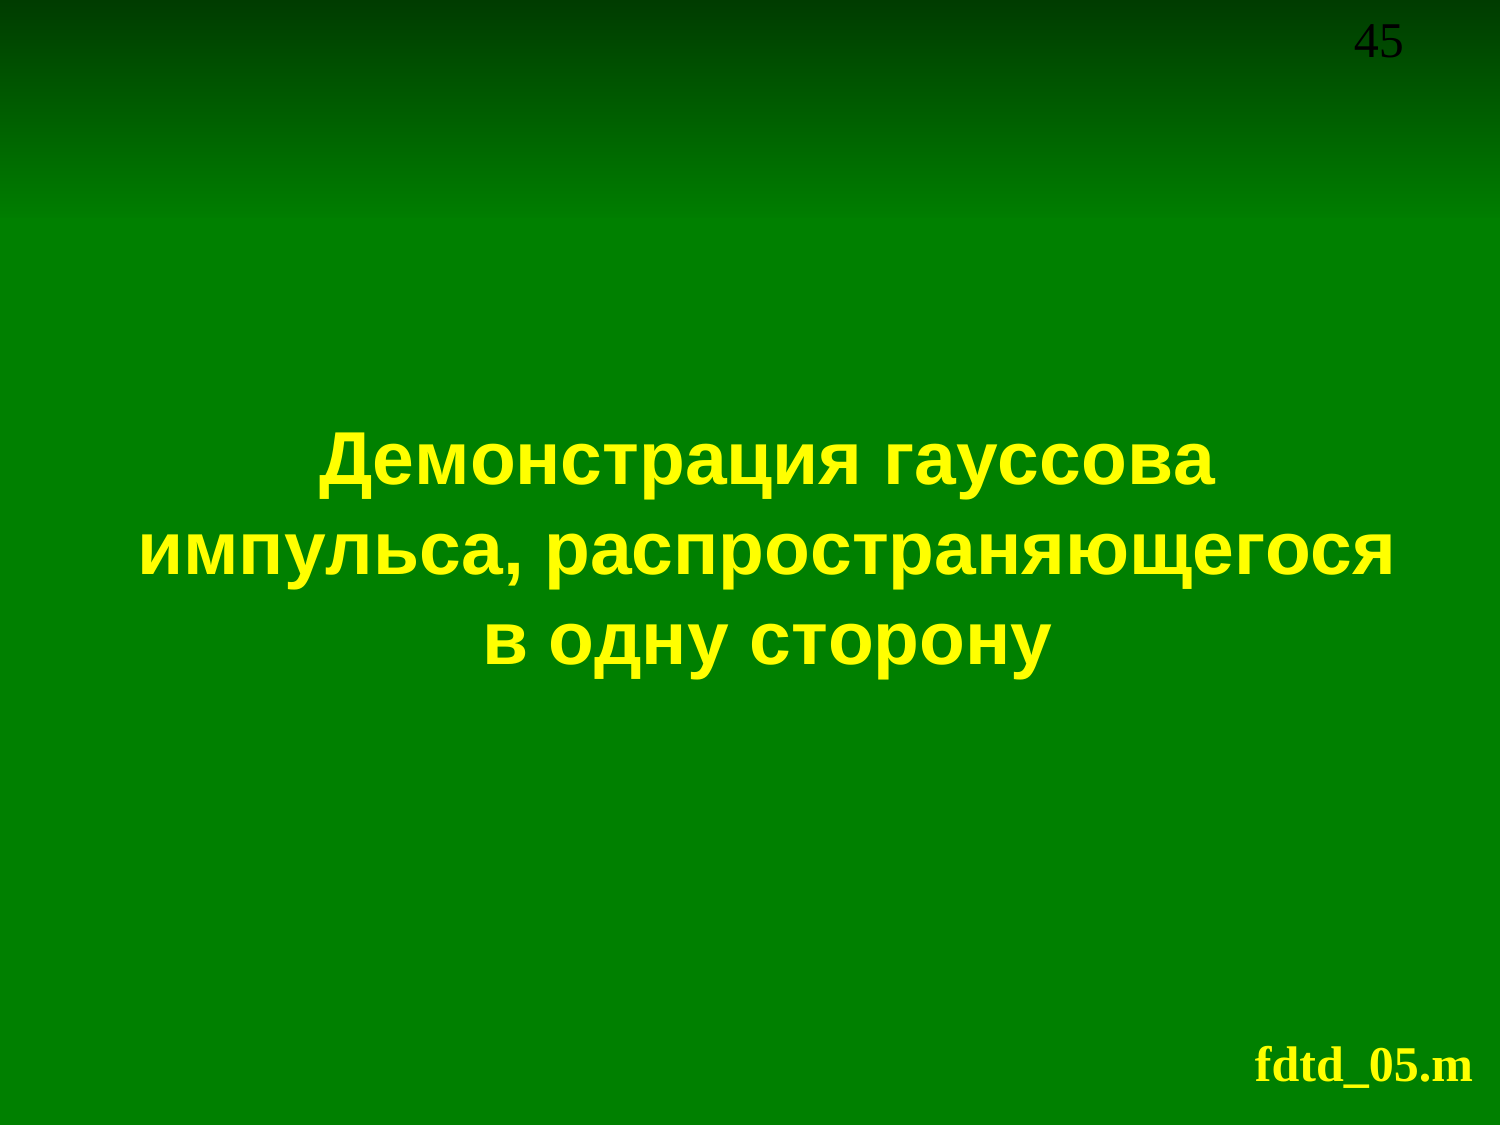

# Демонстрация гауссова импульса, распространяющегося в одну сторону
fdtd_05.m